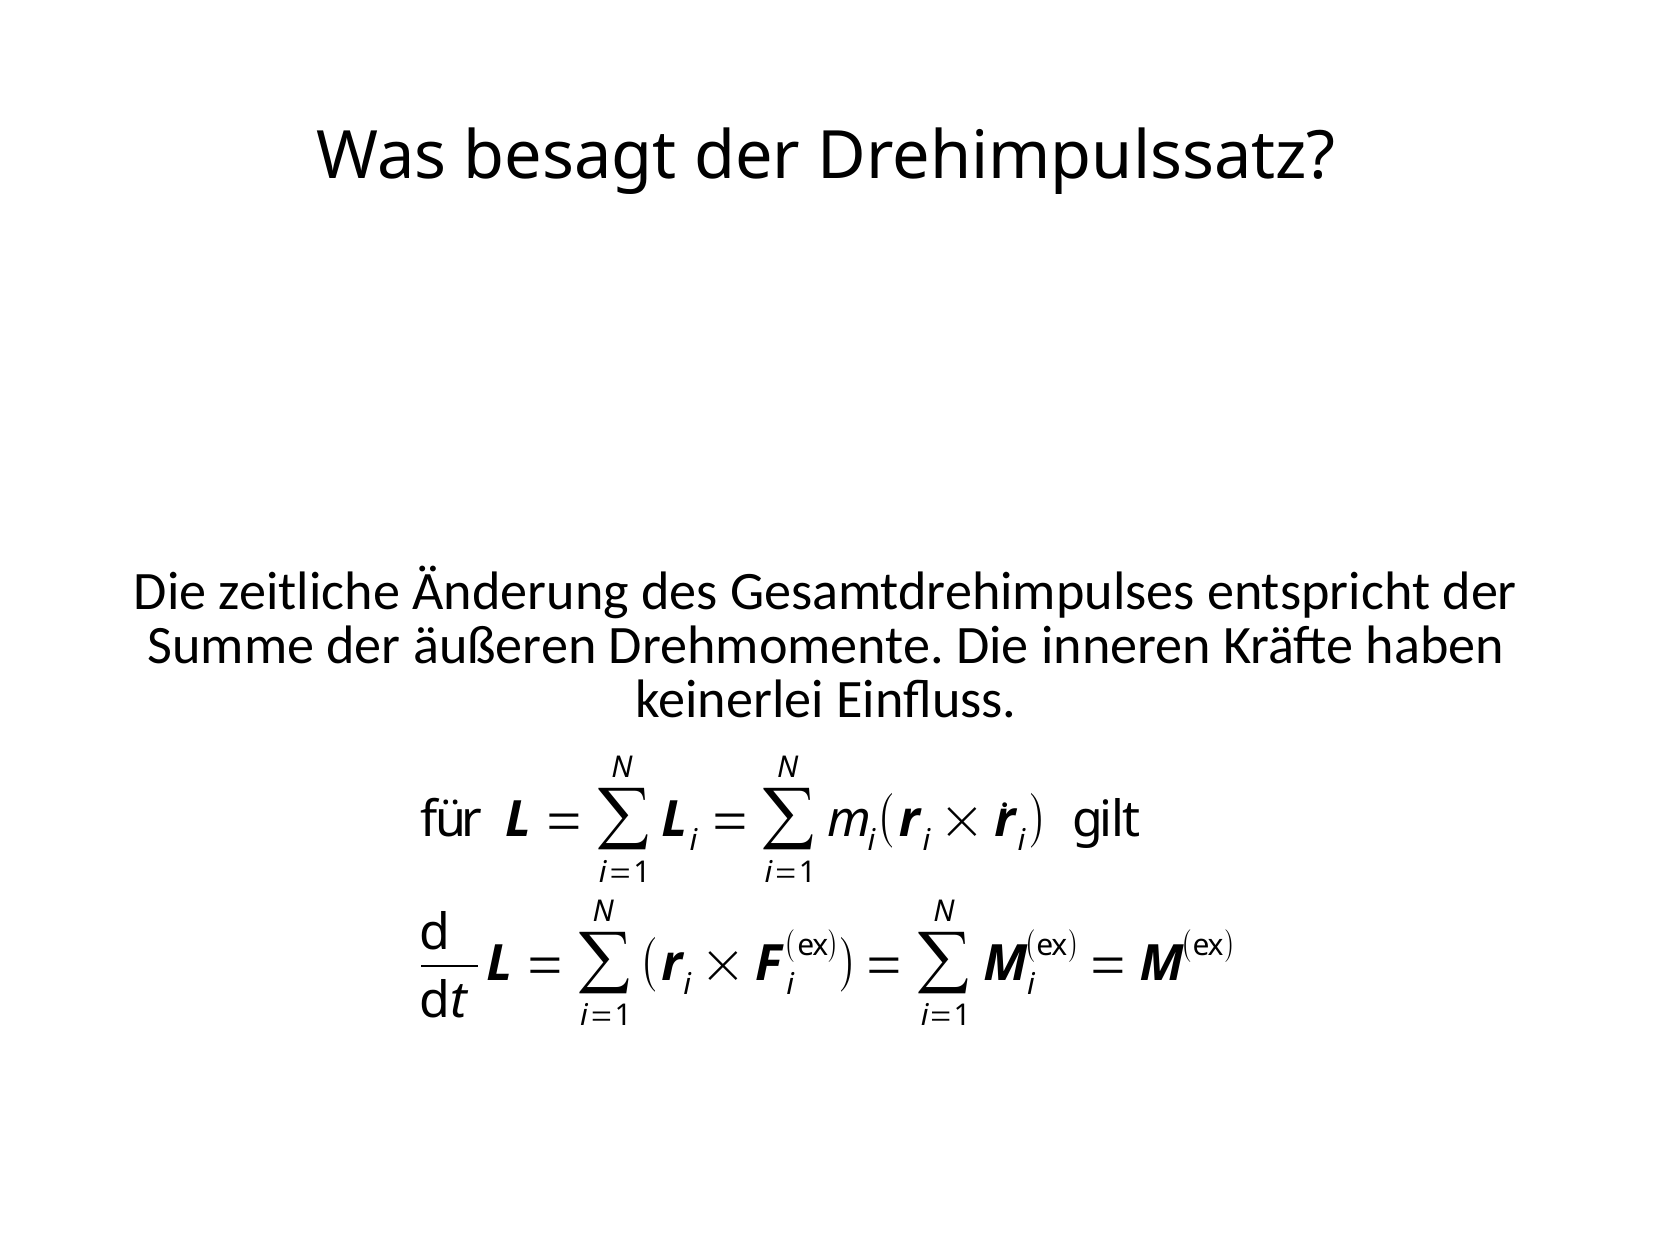

# Was besagt der Drehimpulssatz?
Die zeitliche Änderung des Gesamtdrehimpulses entspricht der Summe der äußeren Drehmomente. Die inneren Kräfte haben keinerlei Einfluss.